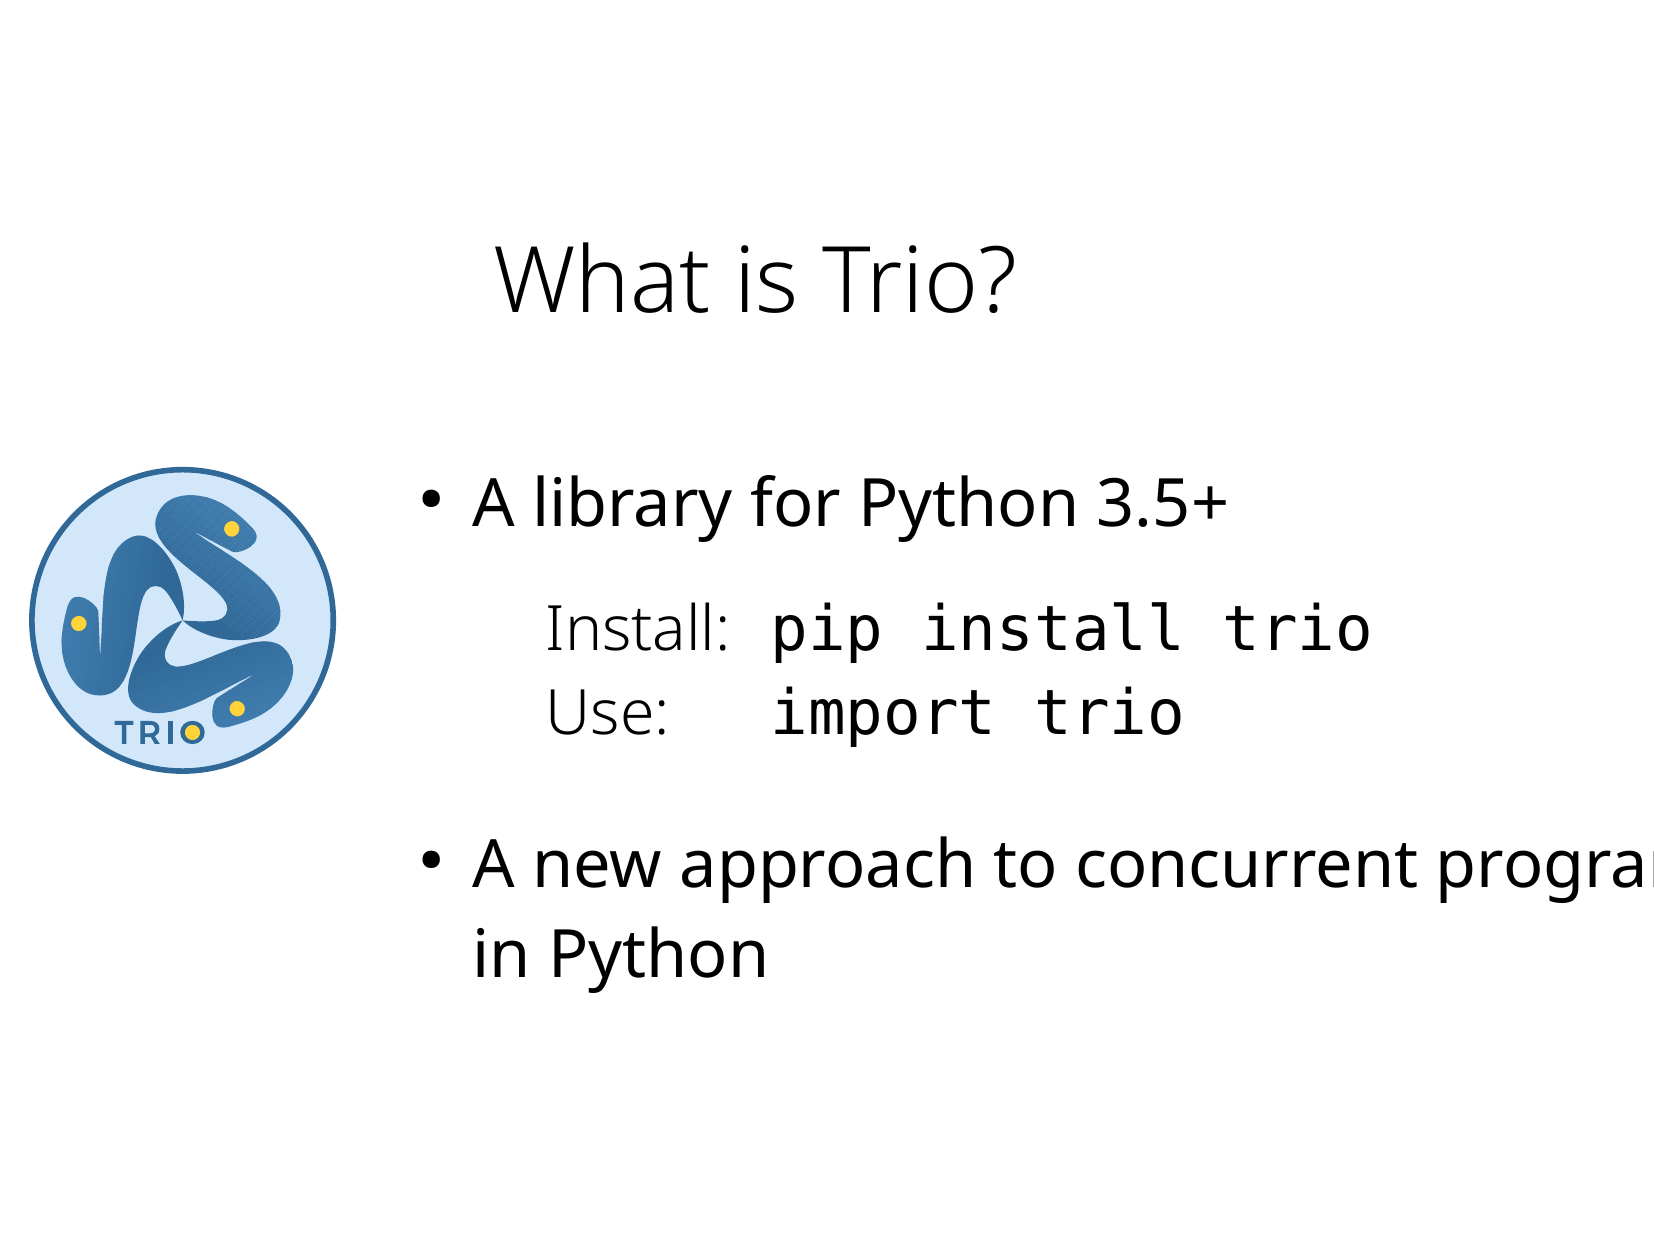

# What is Trio?
A library for Python 3.5+
A new approach to concurrent programming in Python
Install:	pip install trio
Use:		import trio